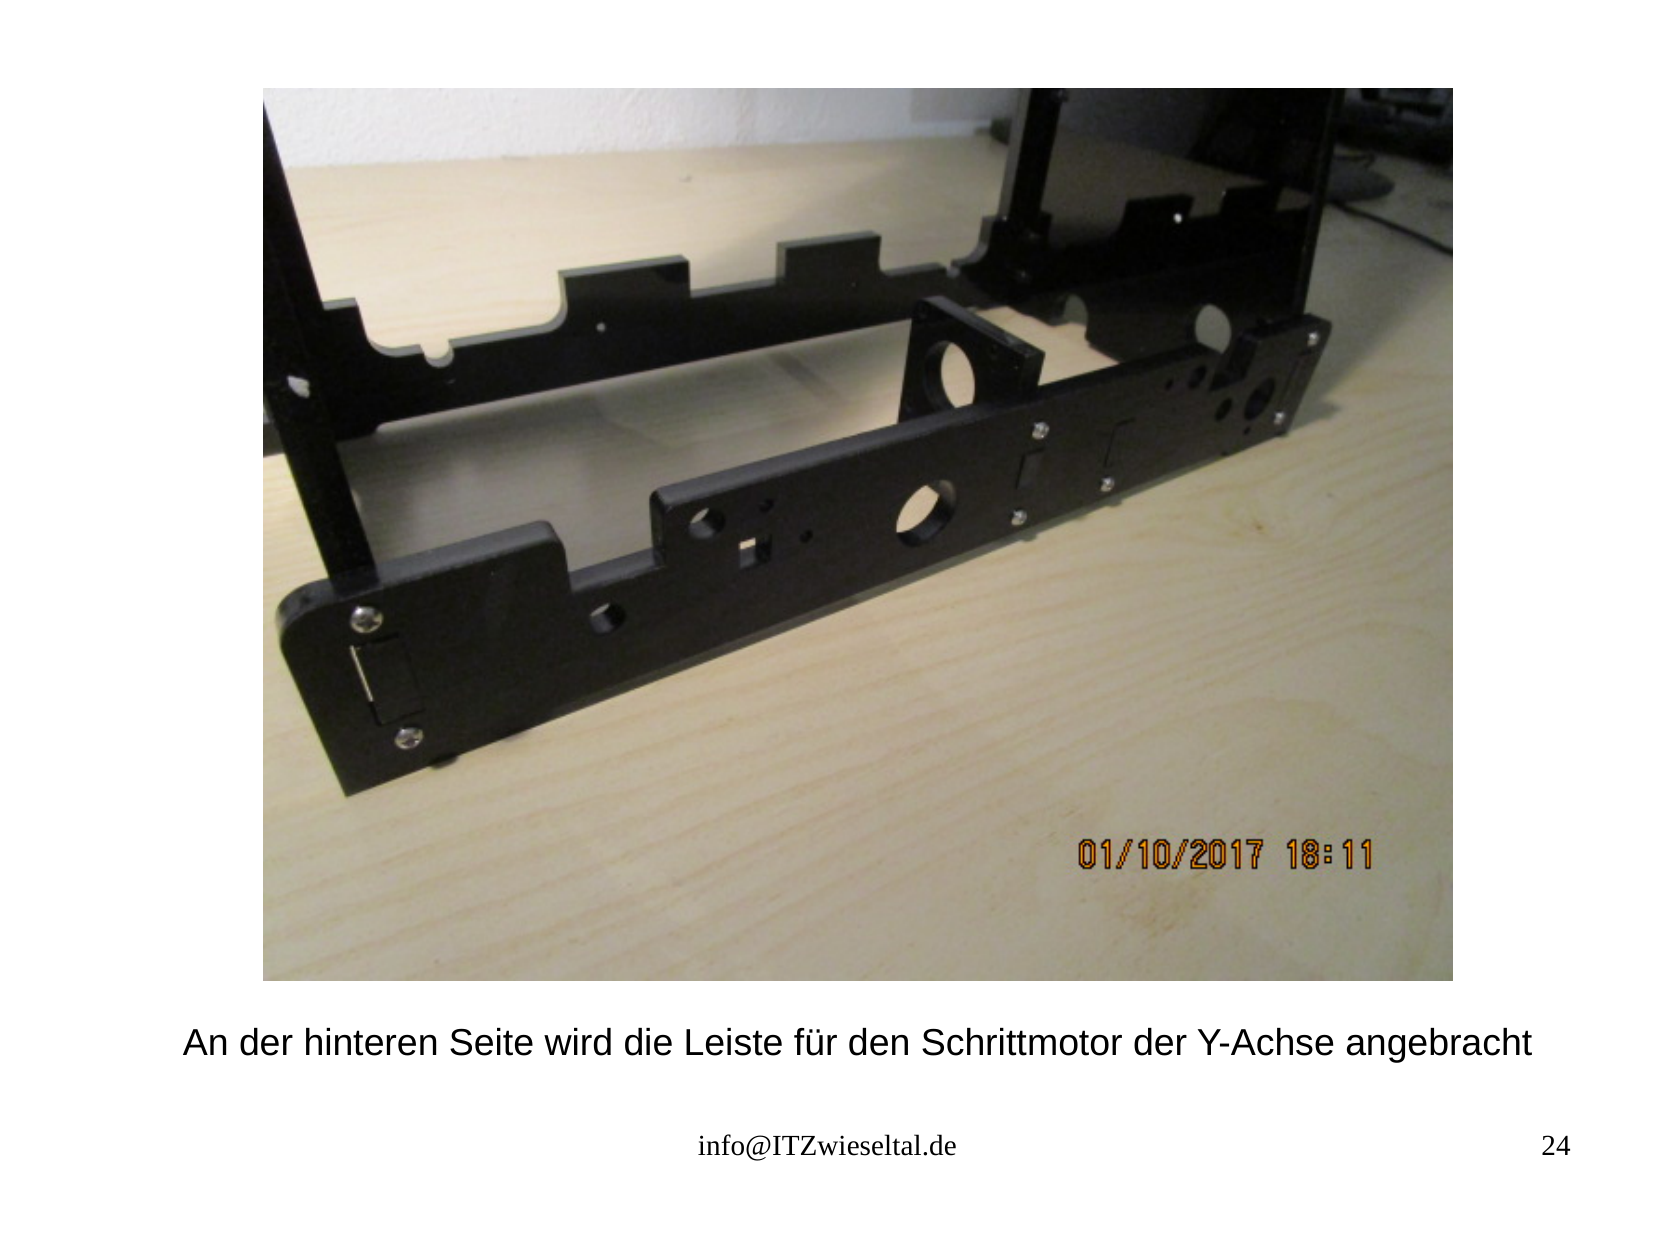

An der hinteren Seite wird die Leiste für den Schrittmotor der Y-Achse angebracht
info@ITZwieseltal.de
24